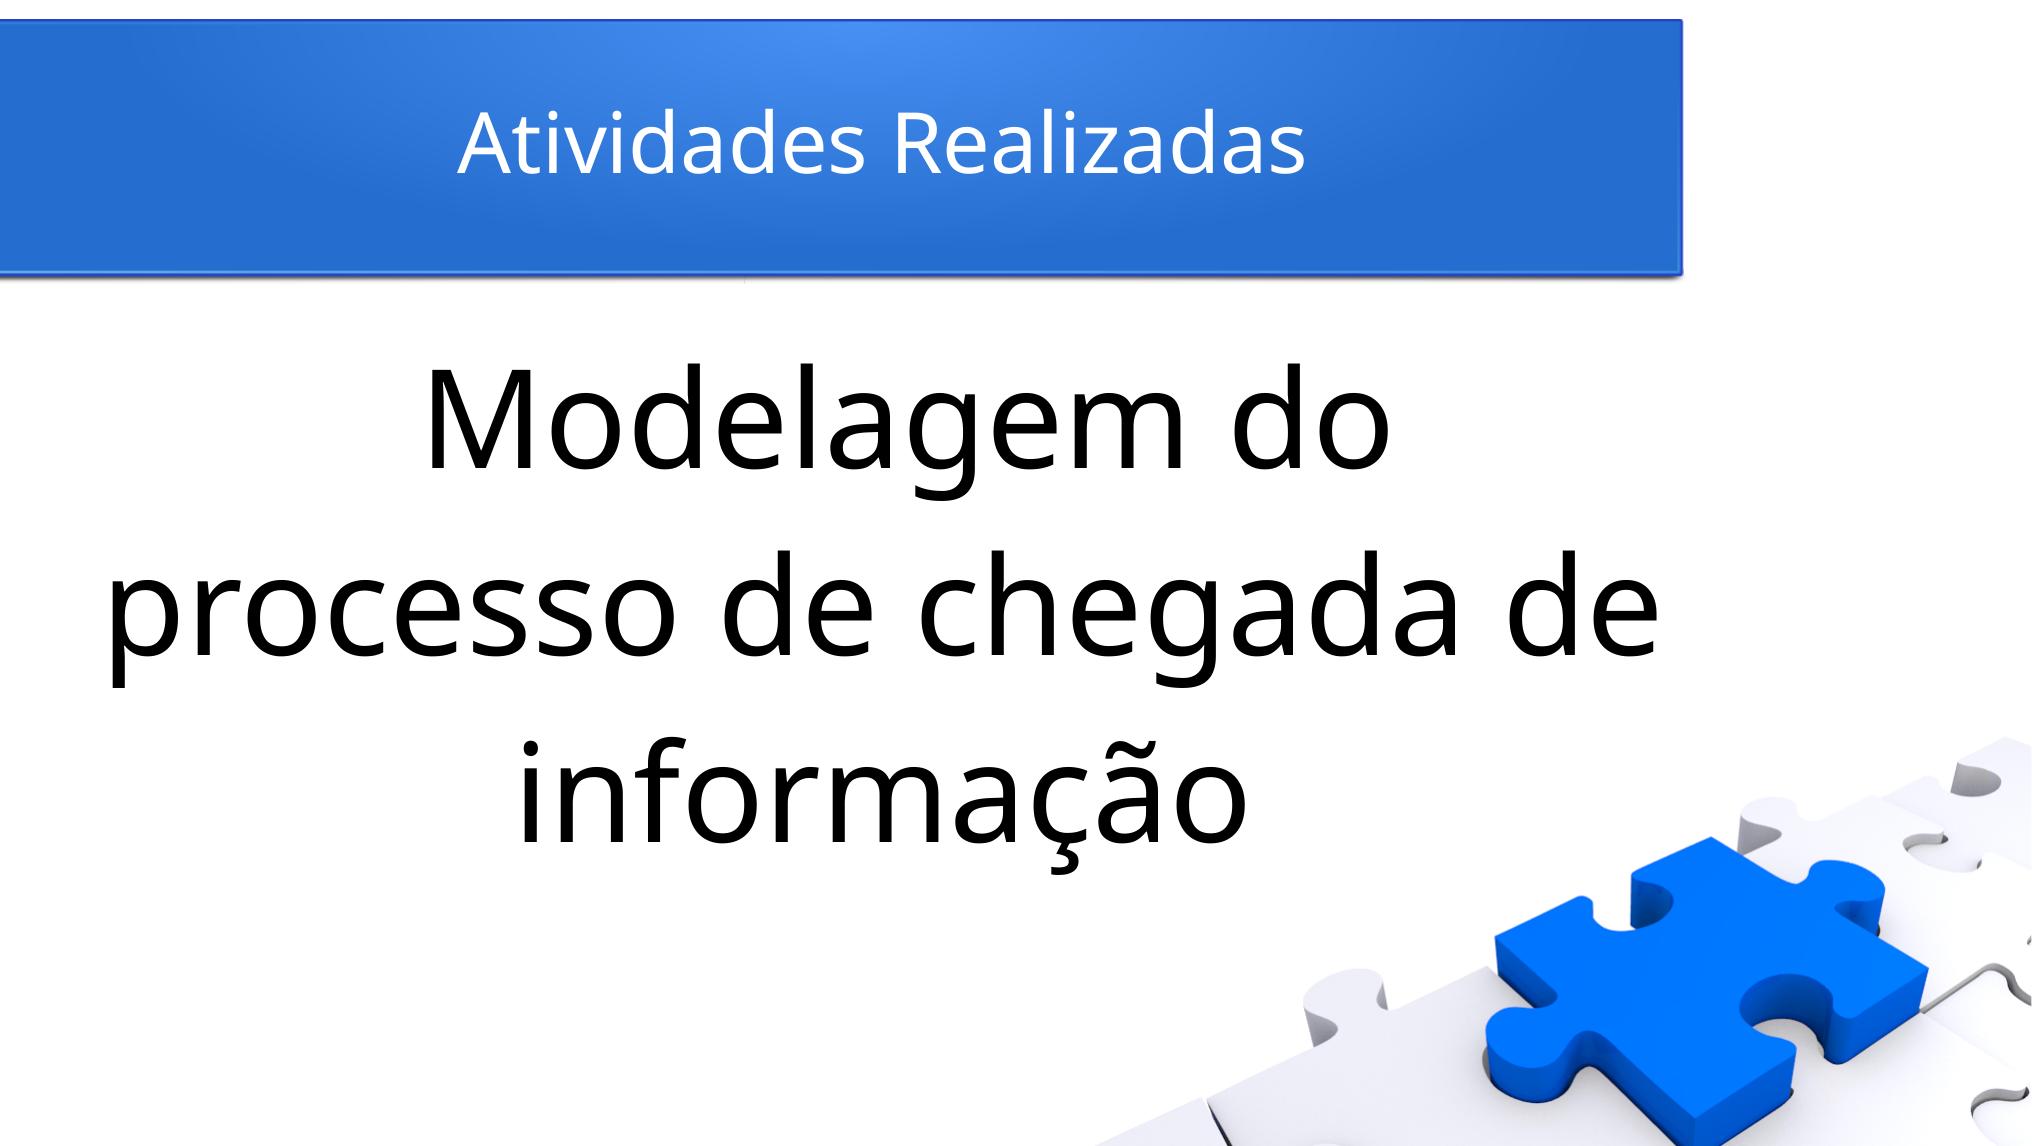

# Atividades Realizadas
Modelagem do processo de chegada de informação